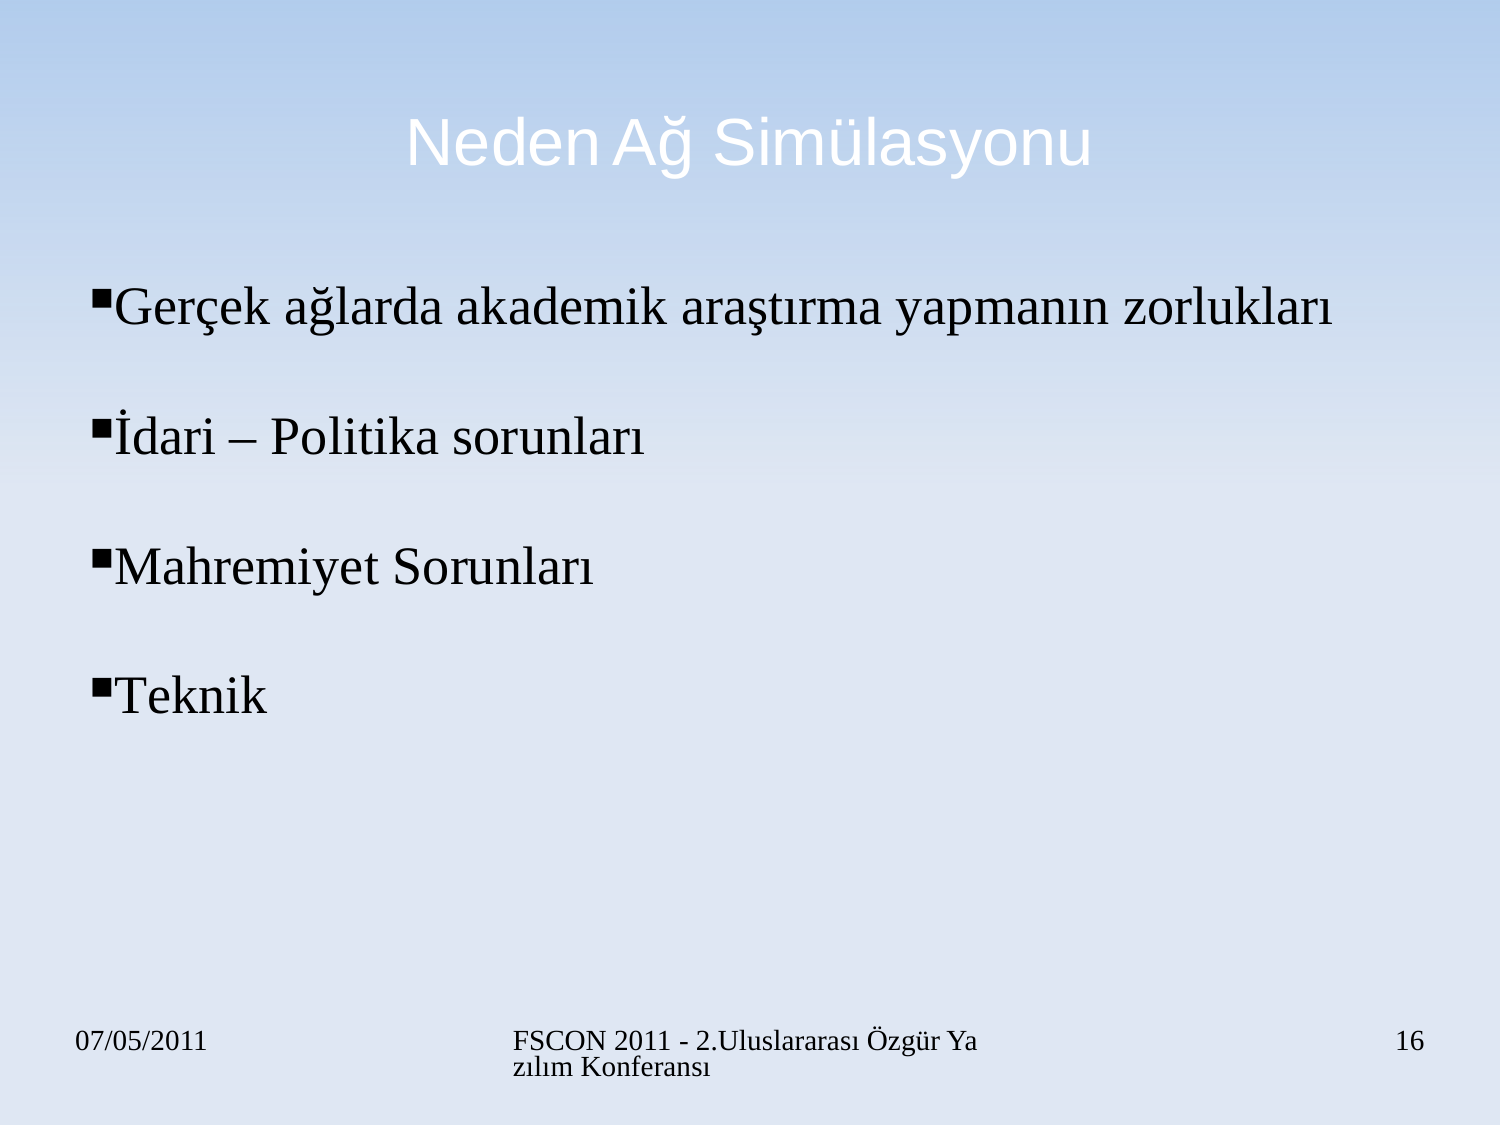

Neden Ağ Simülasyonu
Gerçek ağlarda akademik araştırma yapmanın zorlukları
İdari – Politika sorunları
Mahremiyet Sorunları
Teknik
07/05/2011
FSCON 2011 - 2.Uluslararası Özgür Yazılım Konferansı
16